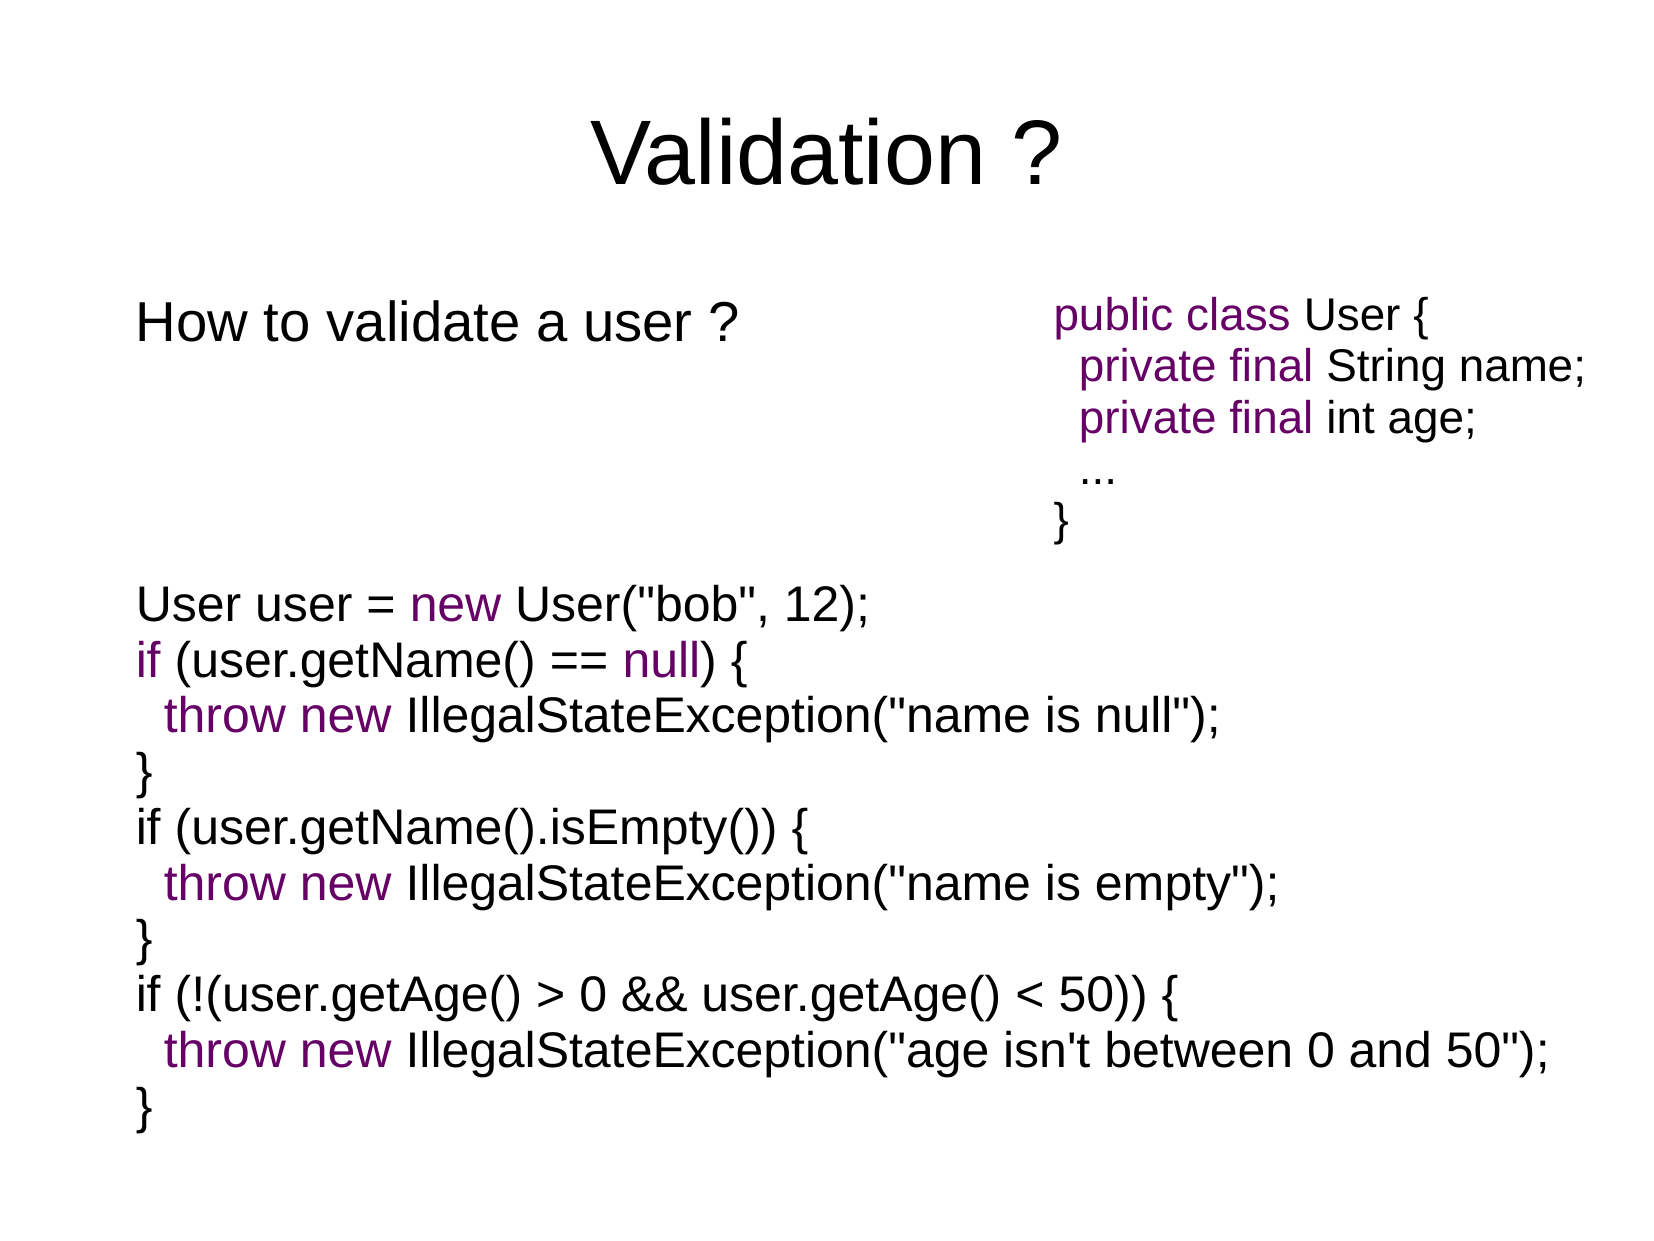

# Validation ?
public class User {
 private final String name;
 private final int age;
 ...
}
How to validate a user ?
User user = new User("bob", 12);
if (user.getName() == null) {
 throw new IllegalStateException("name is null");
}
if (user.getName().isEmpty()) {
 throw new IllegalStateException("name is empty");
}
if (!(user.getAge() > 0 && user.getAge() < 50)) {
 throw new IllegalStateException("age isn't between 0 and 50");
}